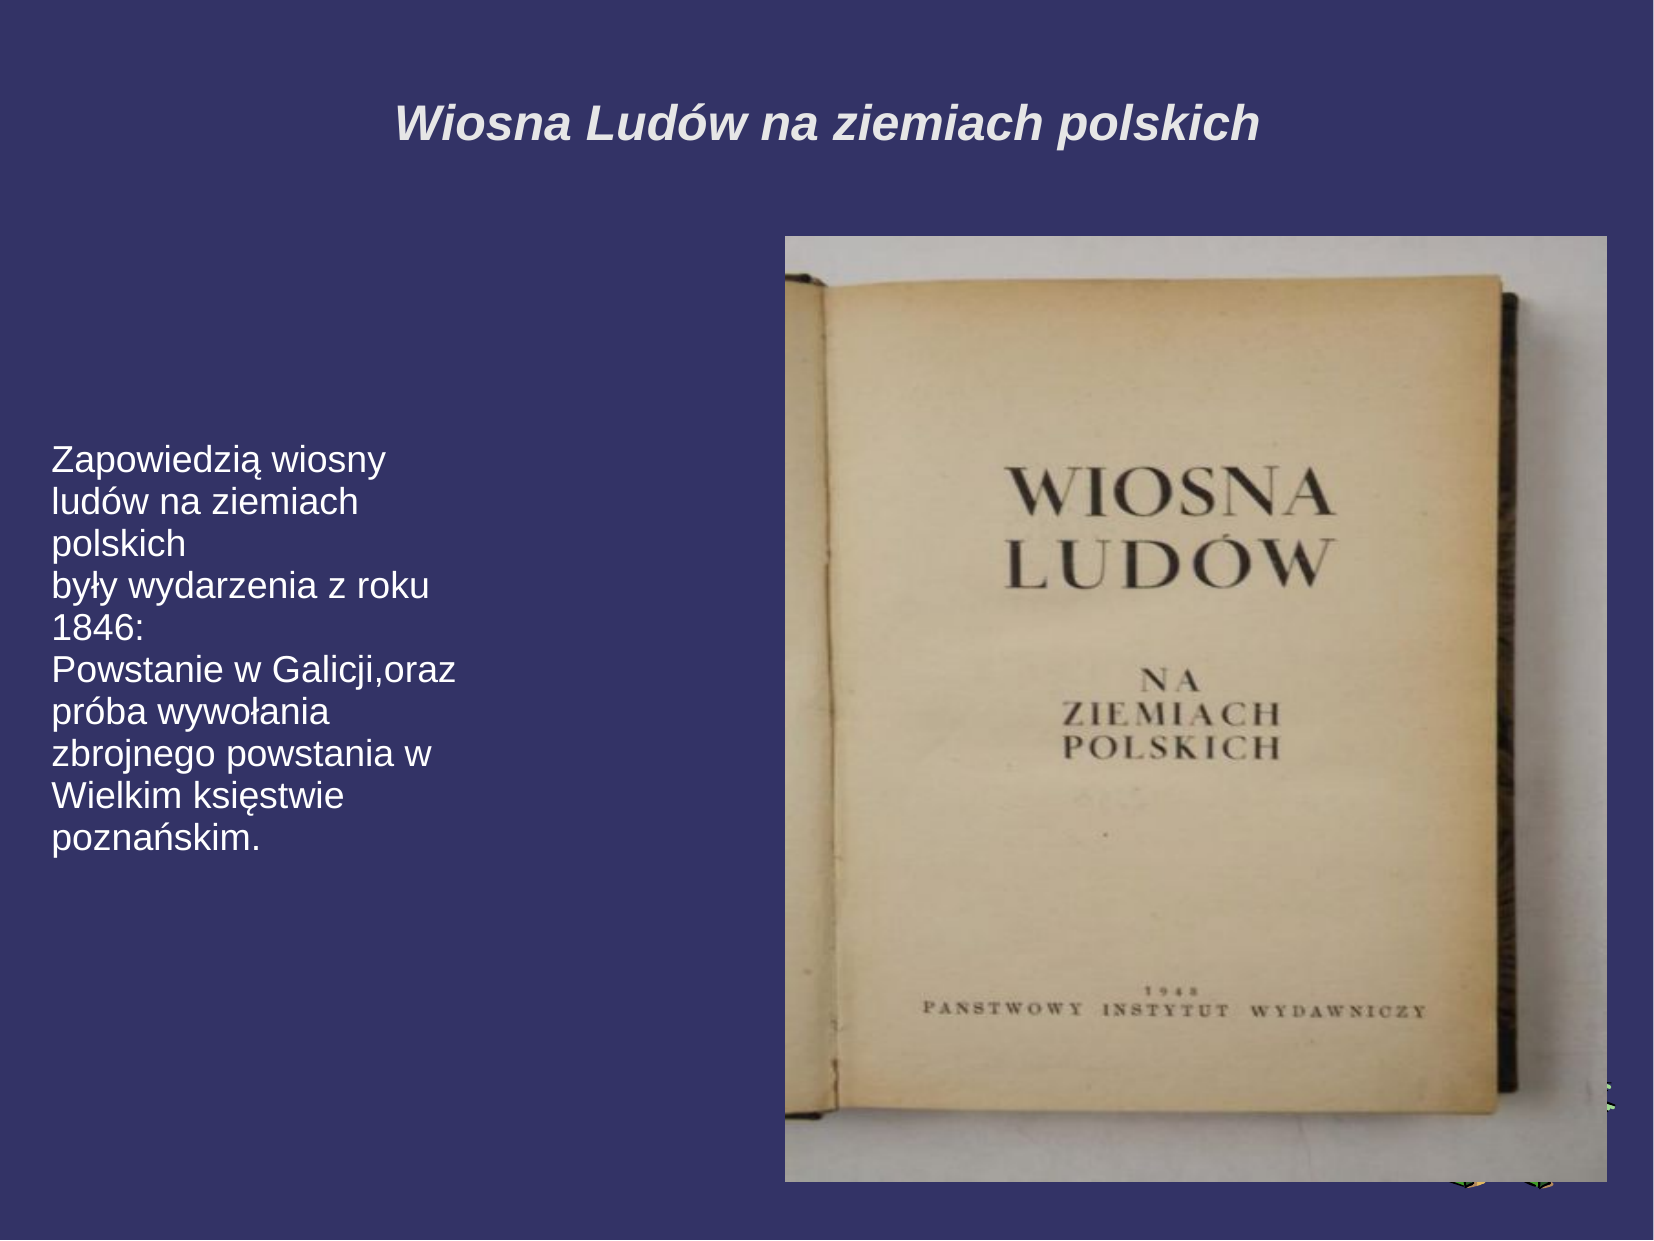

# Wiosna Ludów na ziemiach polskich
Zapowiedzią wiosny ludów na ziemiach polskich
były wydarzenia z roku 1846:
Powstanie w Galicji,oraz próba wywołania
zbrojnego powstania w Wielkim księstwie poznańskim.